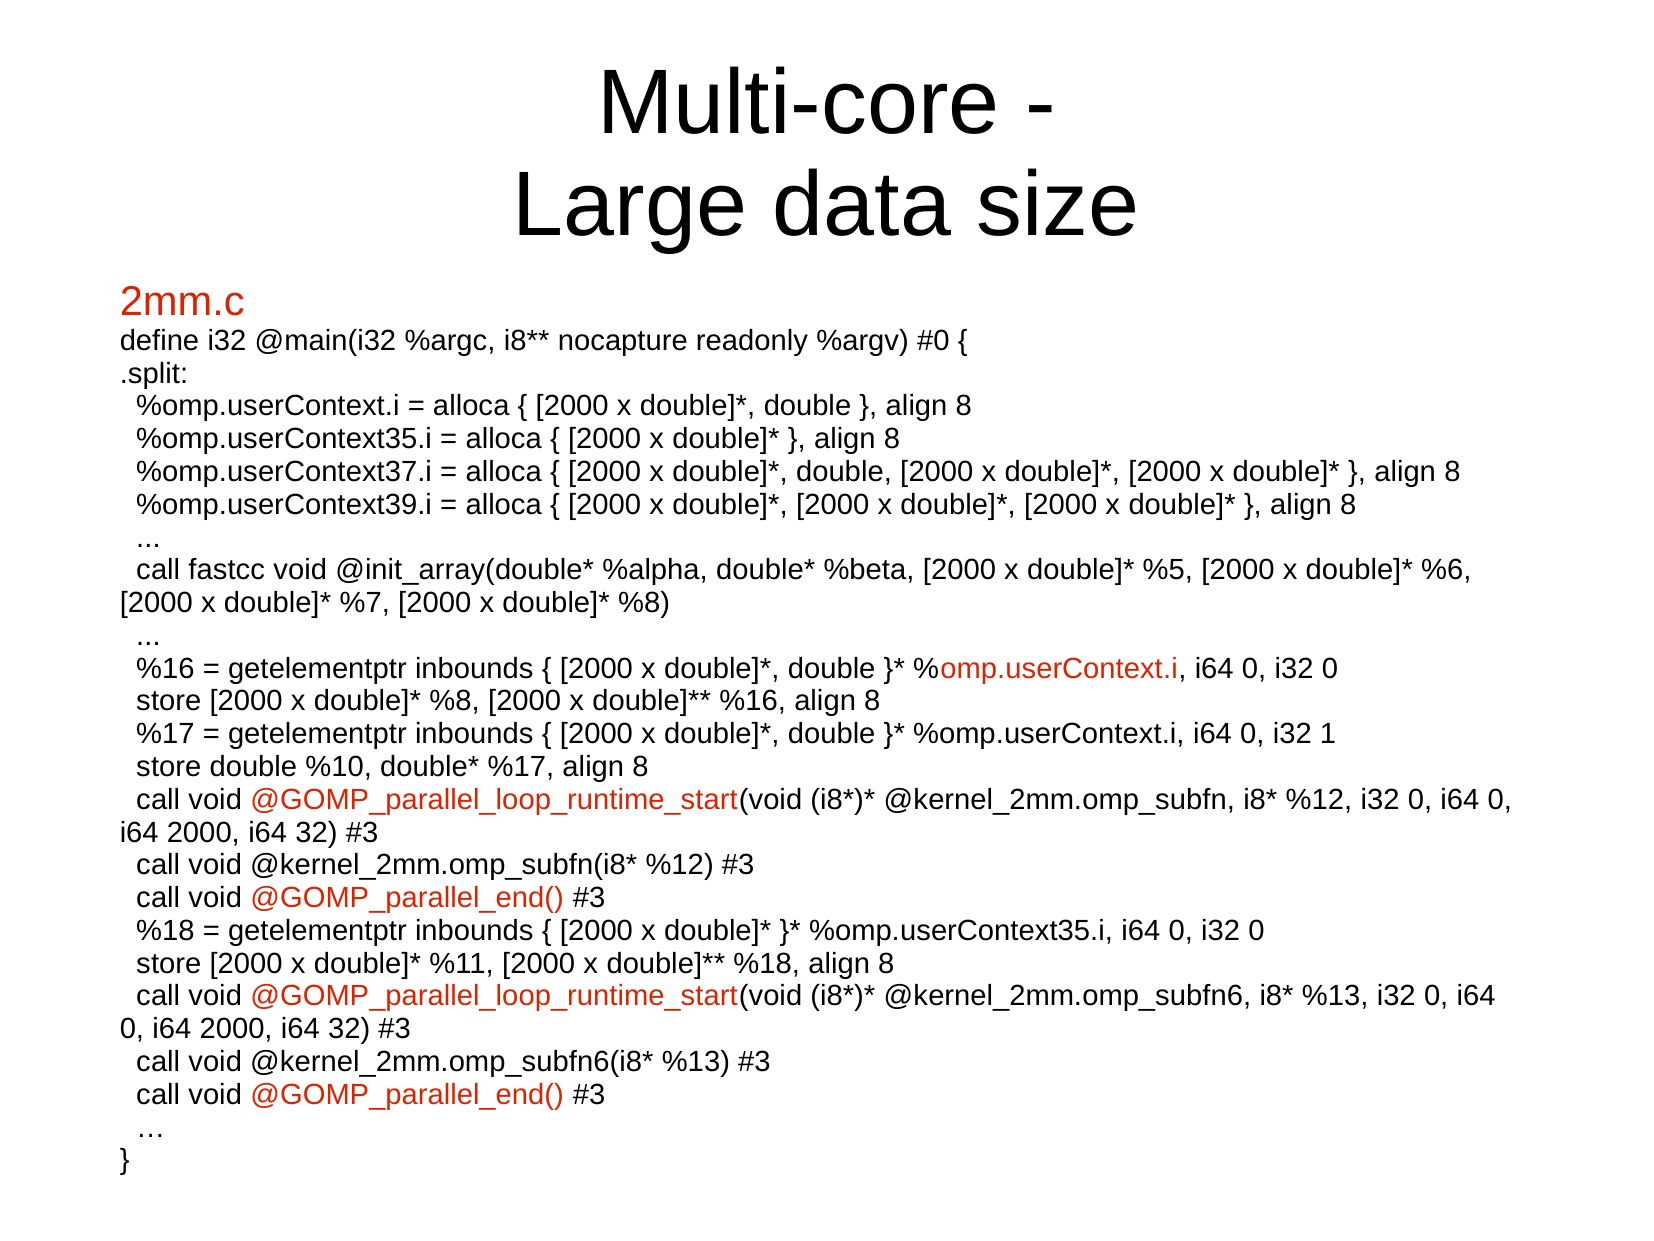

# Multi-core - Large data size
2mm.c
define i32 @main(i32 %argc, i8** nocapture readonly %argv) #0 {
.split:
 %omp.userContext.i = alloca { [2000 x double]*, double }, align 8
 %omp.userContext35.i = alloca { [2000 x double]* }, align 8
 %omp.userContext37.i = alloca { [2000 x double]*, double, [2000 x double]*, [2000 x double]* }, align 8
 %omp.userContext39.i = alloca { [2000 x double]*, [2000 x double]*, [2000 x double]* }, align 8
 ...
 call fastcc void @init_array(double* %alpha, double* %beta, [2000 x double]* %5, [2000 x double]* %6, [2000 x double]* %7, [2000 x double]* %8)
 ...
 %16 = getelementptr inbounds { [2000 x double]*, double }* %omp.userContext.i, i64 0, i32 0
 store [2000 x double]* %8, [2000 x double]** %16, align 8
 %17 = getelementptr inbounds { [2000 x double]*, double }* %omp.userContext.i, i64 0, i32 1
 store double %10, double* %17, align 8
 call void @GOMP_parallel_loop_runtime_start(void (i8*)* @kernel_2mm.omp_subfn, i8* %12, i32 0, i64 0, i64 2000, i64 32) #3
 call void @kernel_2mm.omp_subfn(i8* %12) #3
 call void @GOMP_parallel_end() #3
 %18 = getelementptr inbounds { [2000 x double]* }* %omp.userContext35.i, i64 0, i32 0
 store [2000 x double]* %11, [2000 x double]** %18, align 8
 call void @GOMP_parallel_loop_runtime_start(void (i8*)* @kernel_2mm.omp_subfn6, i8* %13, i32 0, i64 0, i64 2000, i64 32) #3
 call void @kernel_2mm.omp_subfn6(i8* %13) #3
 call void @GOMP_parallel_end() #3
 …
}